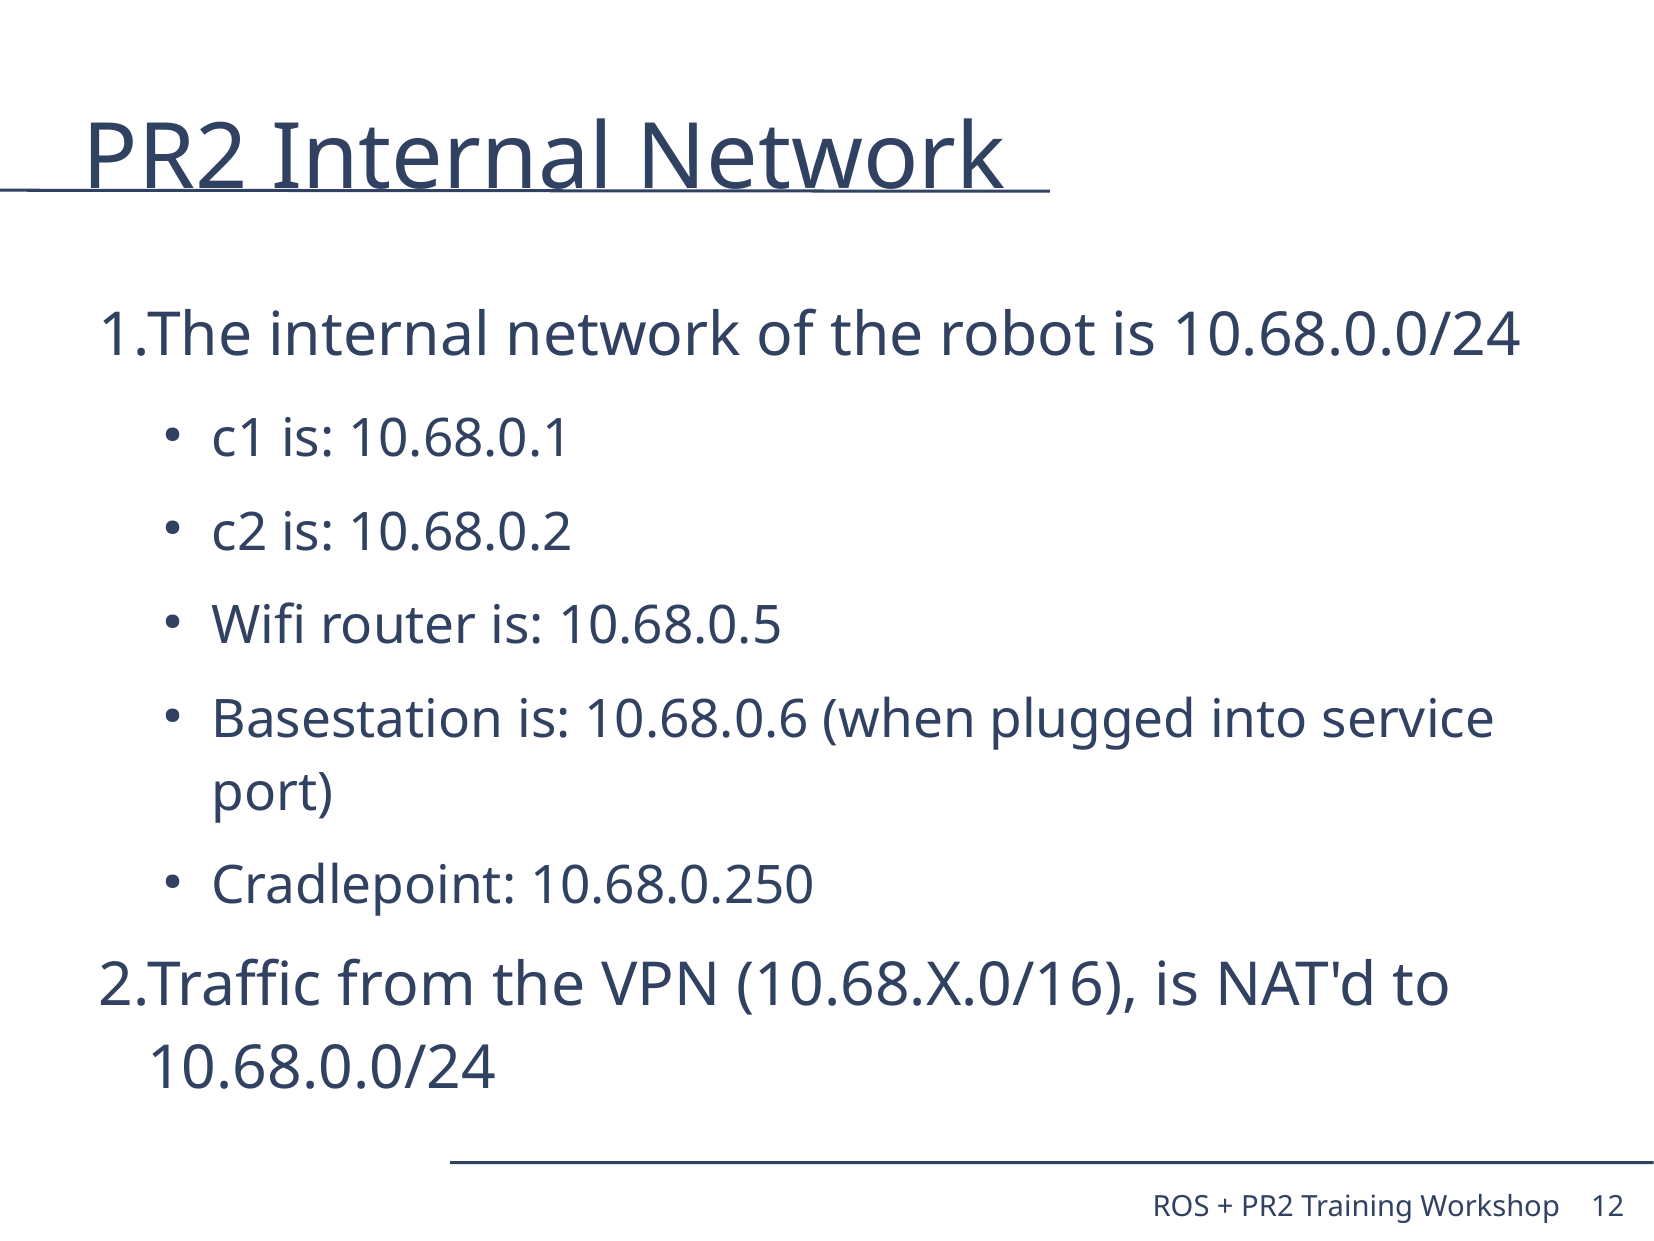

# PR2 Internal Network
The internal network of the robot is 10.68.0.0/24
c1 is: 10.68.0.1
c2 is: 10.68.0.2
Wifi router is: 10.68.0.5
Basestation is: 10.68.0.6 (when plugged into service port)
Cradlepoint: 10.68.0.250
Traffic from the VPN (10.68.X.0/16), is NAT'd to 10.68.0.0/24